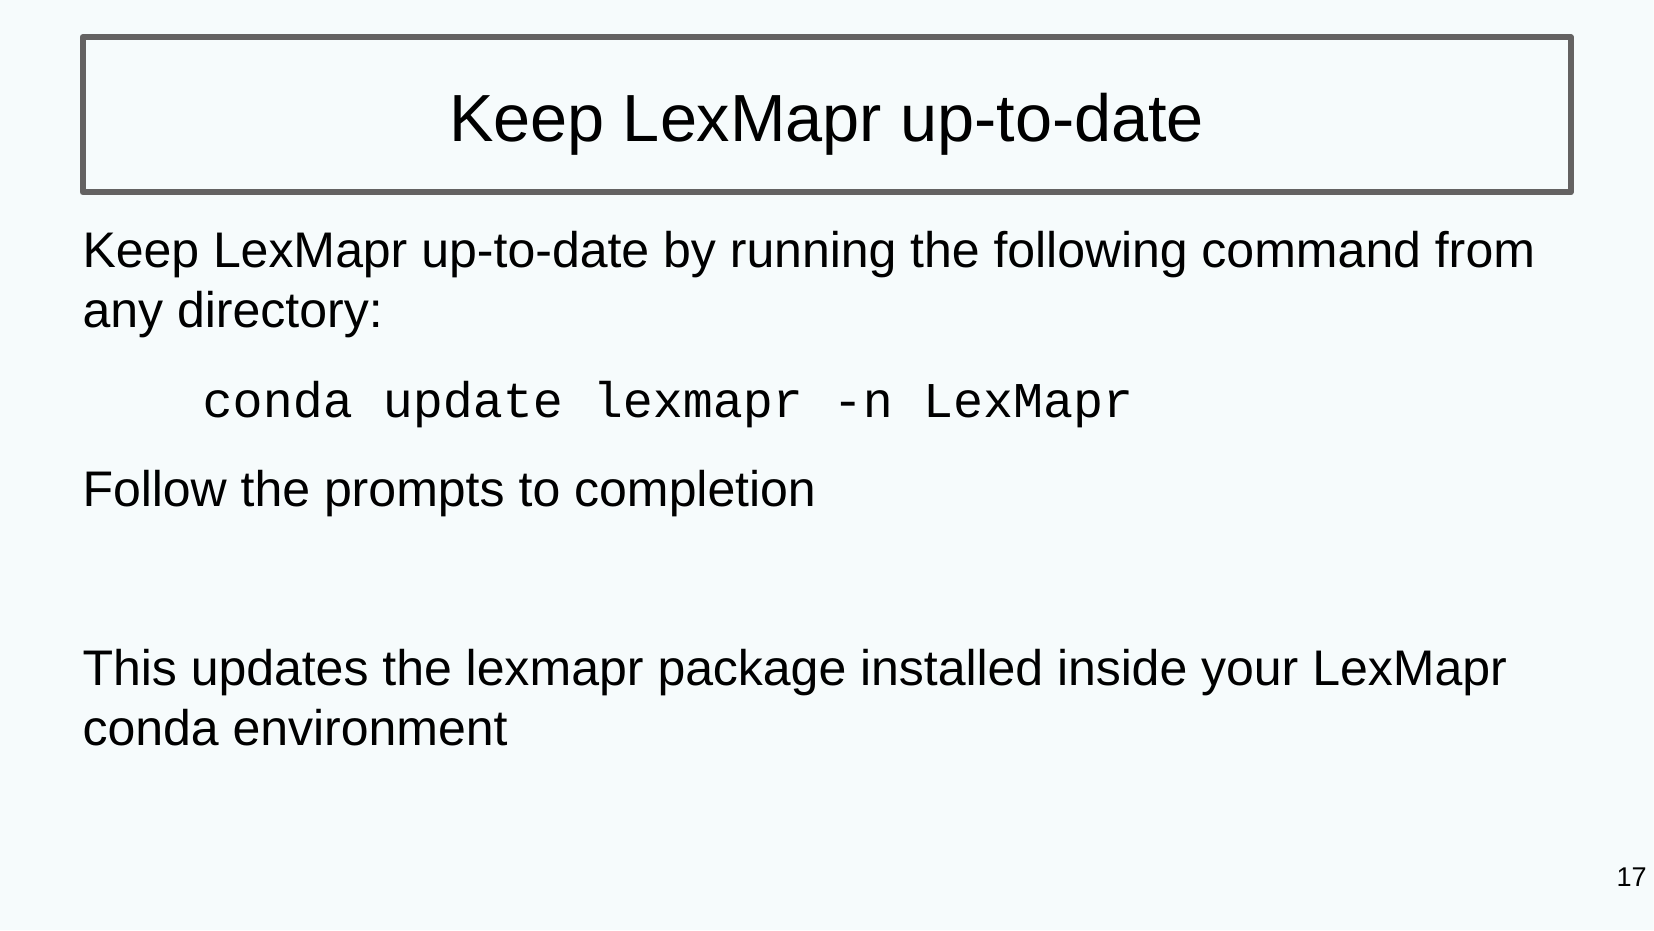

Keep LexMapr up-to-date
Keep LexMapr up-to-date by running the following command from any directory:
 conda update lexmapr -n LexMapr
Follow the prompts to completion
This updates the lexmapr package installed inside your LexMapr conda environment